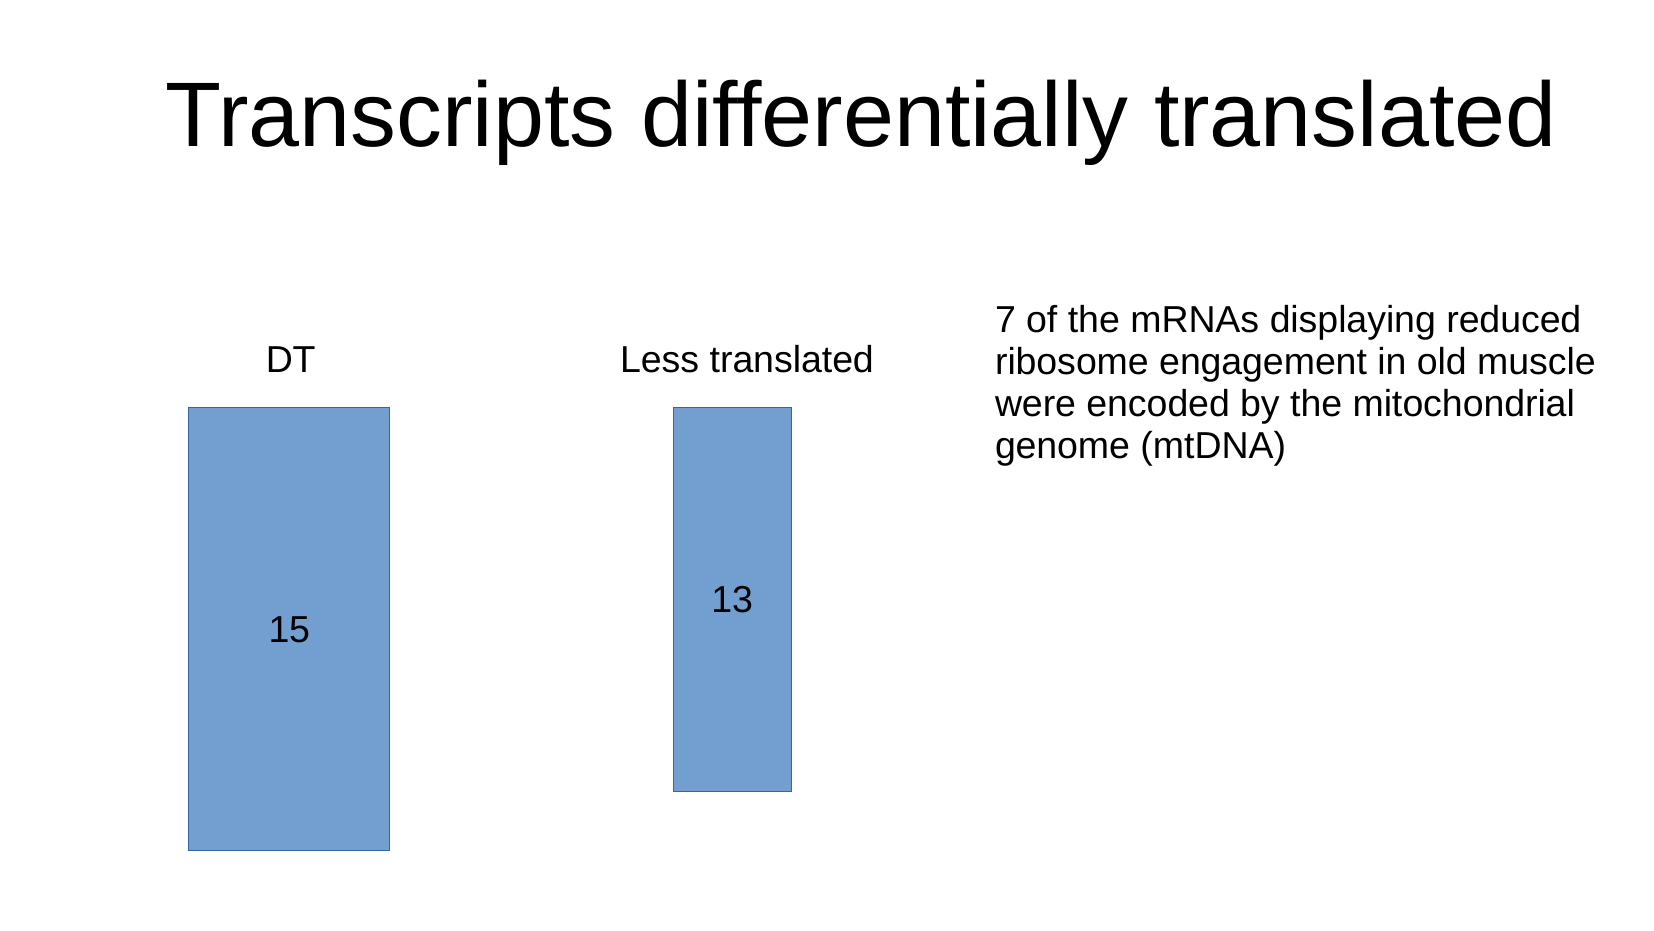

# Transcripts differentially translated
7 of the mRNAs displaying reduced ribosome engagement in old muscle were encoded by the mitochondrial genome (mtDNA)
DT
Less translated
15
13